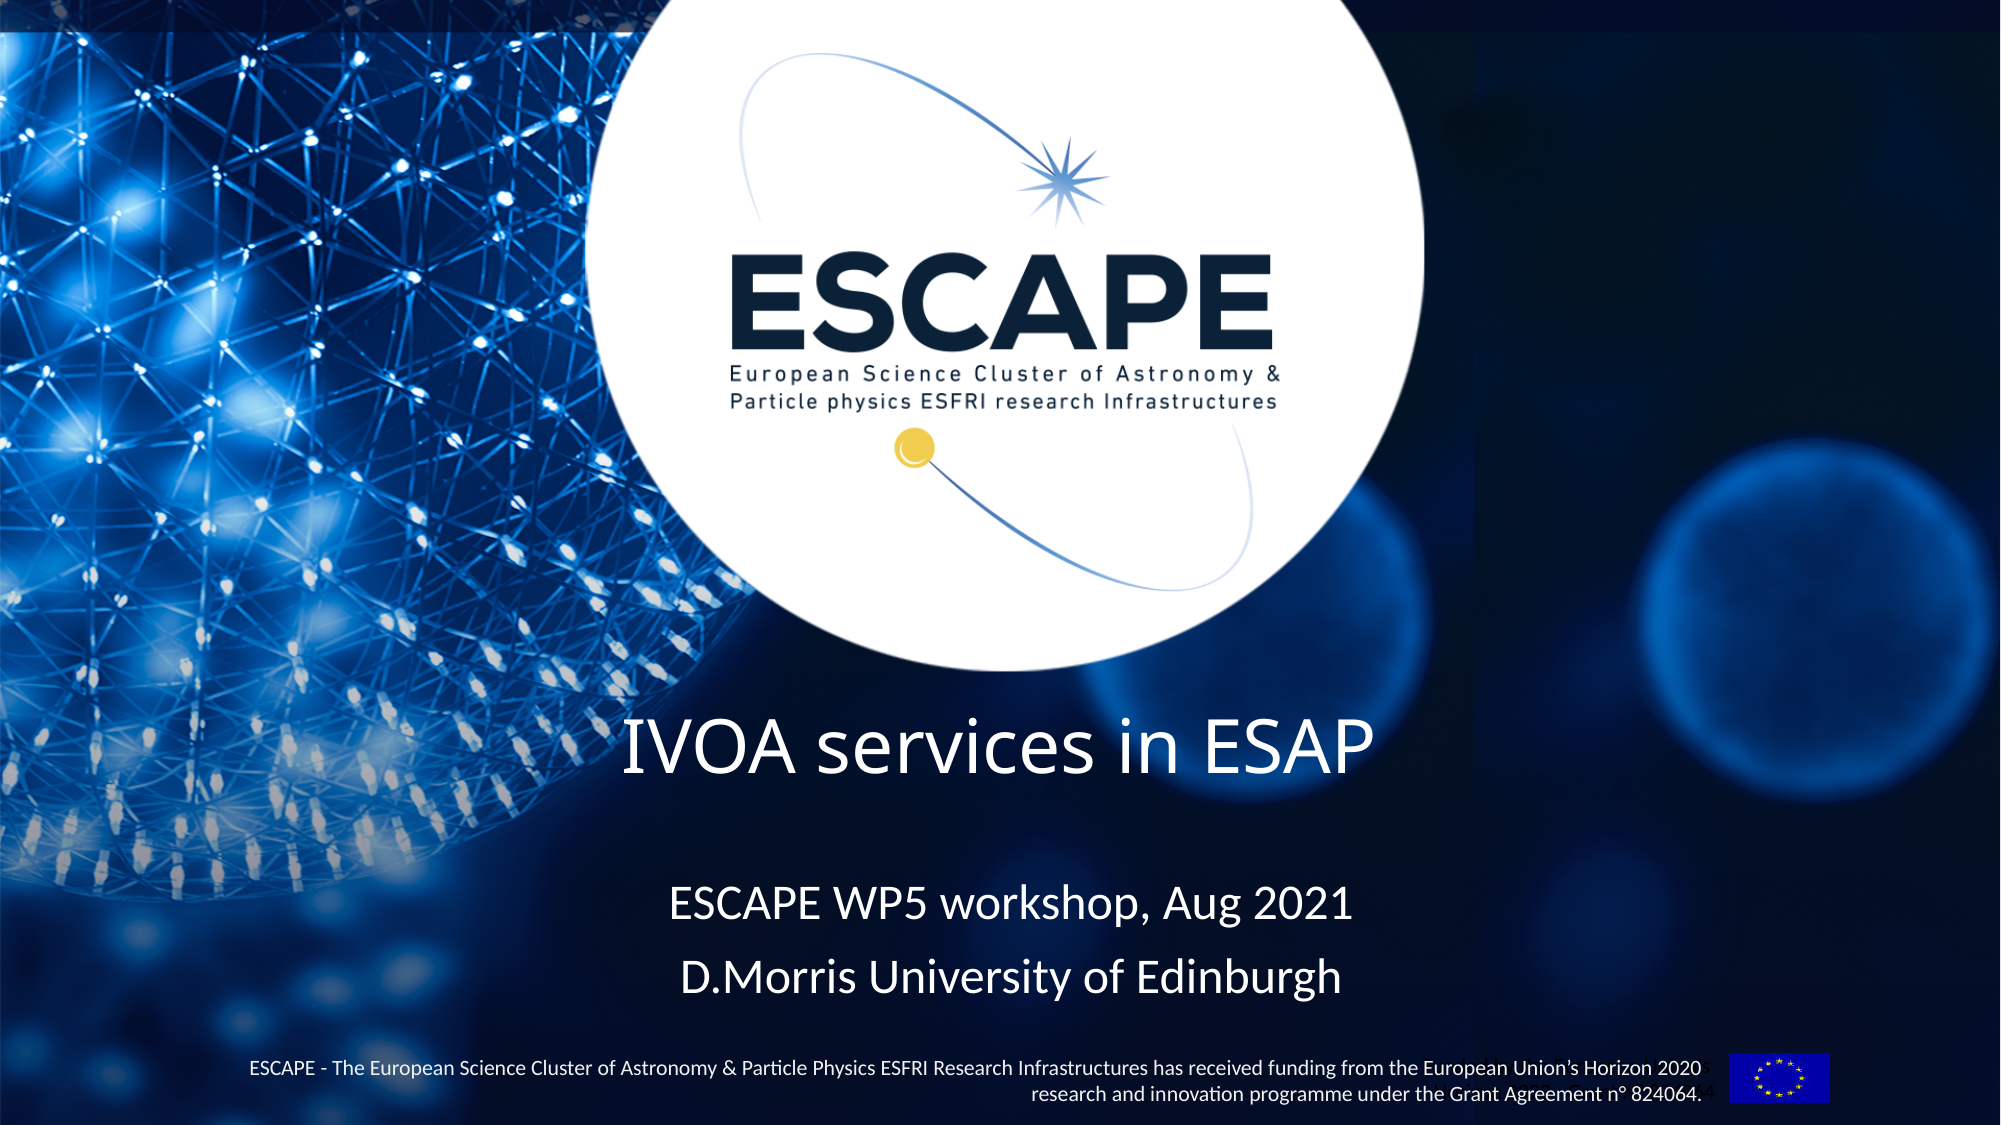

# IVOA services in ESAP
ESCAPE WP5 workshop, Aug 2021
D.Morris University of Edinburgh